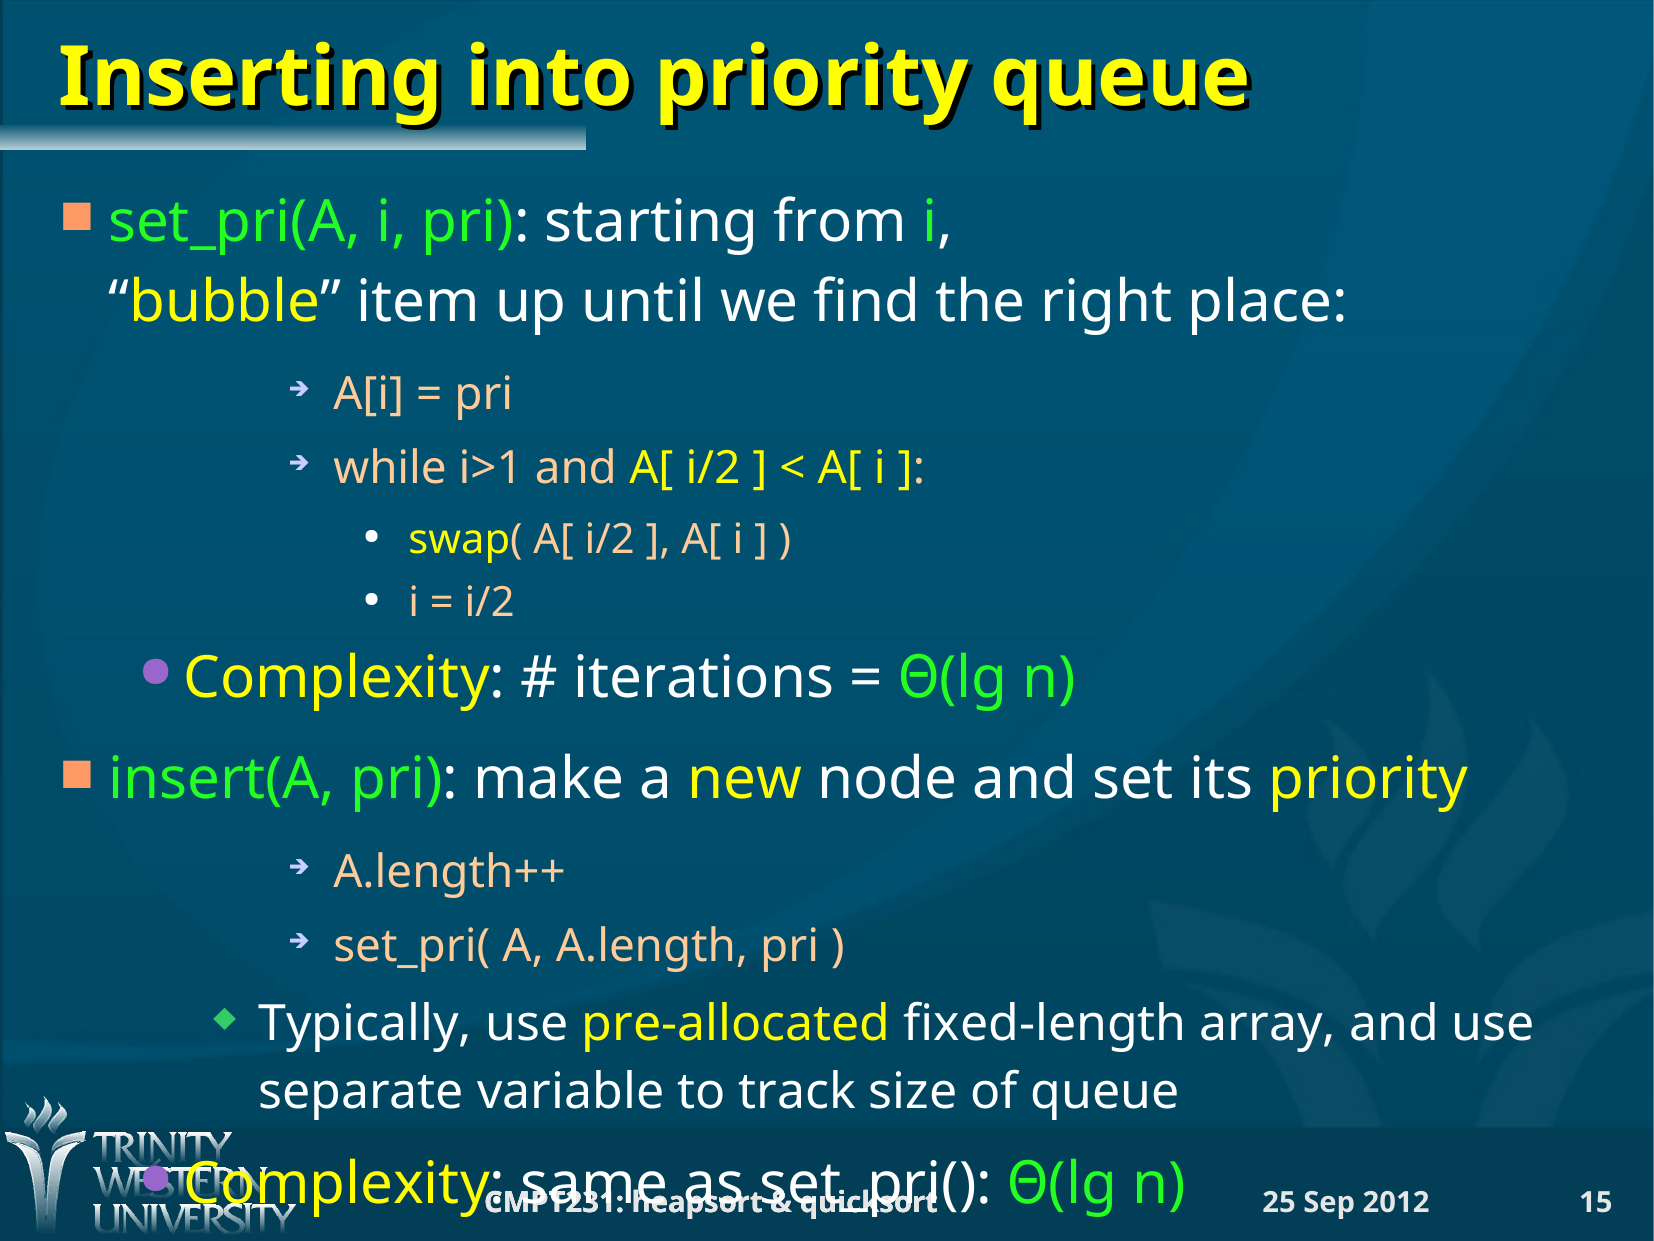

# Inserting into priority queue
set_pri(A, i, pri): starting from i,
“bubble” item up until we find the right place:
A[i] = pri
while i>1 and A[ i/2 ] < A[ i ]:
swap( A[ i/2 ], A[ i ] )
i = i/2
Complexity: # iterations = Θ(lg n)
insert(A, pri): make a new node and set its priority
A.length++
set_pri( A, A.length, pri )
Typically, use pre-allocated fixed-length array, and use separate variable to track size of queue
Complexity: same as set_pri(): Θ(lg n)
CMPT231: heapsort & quicksort
25 Sep 2012
15